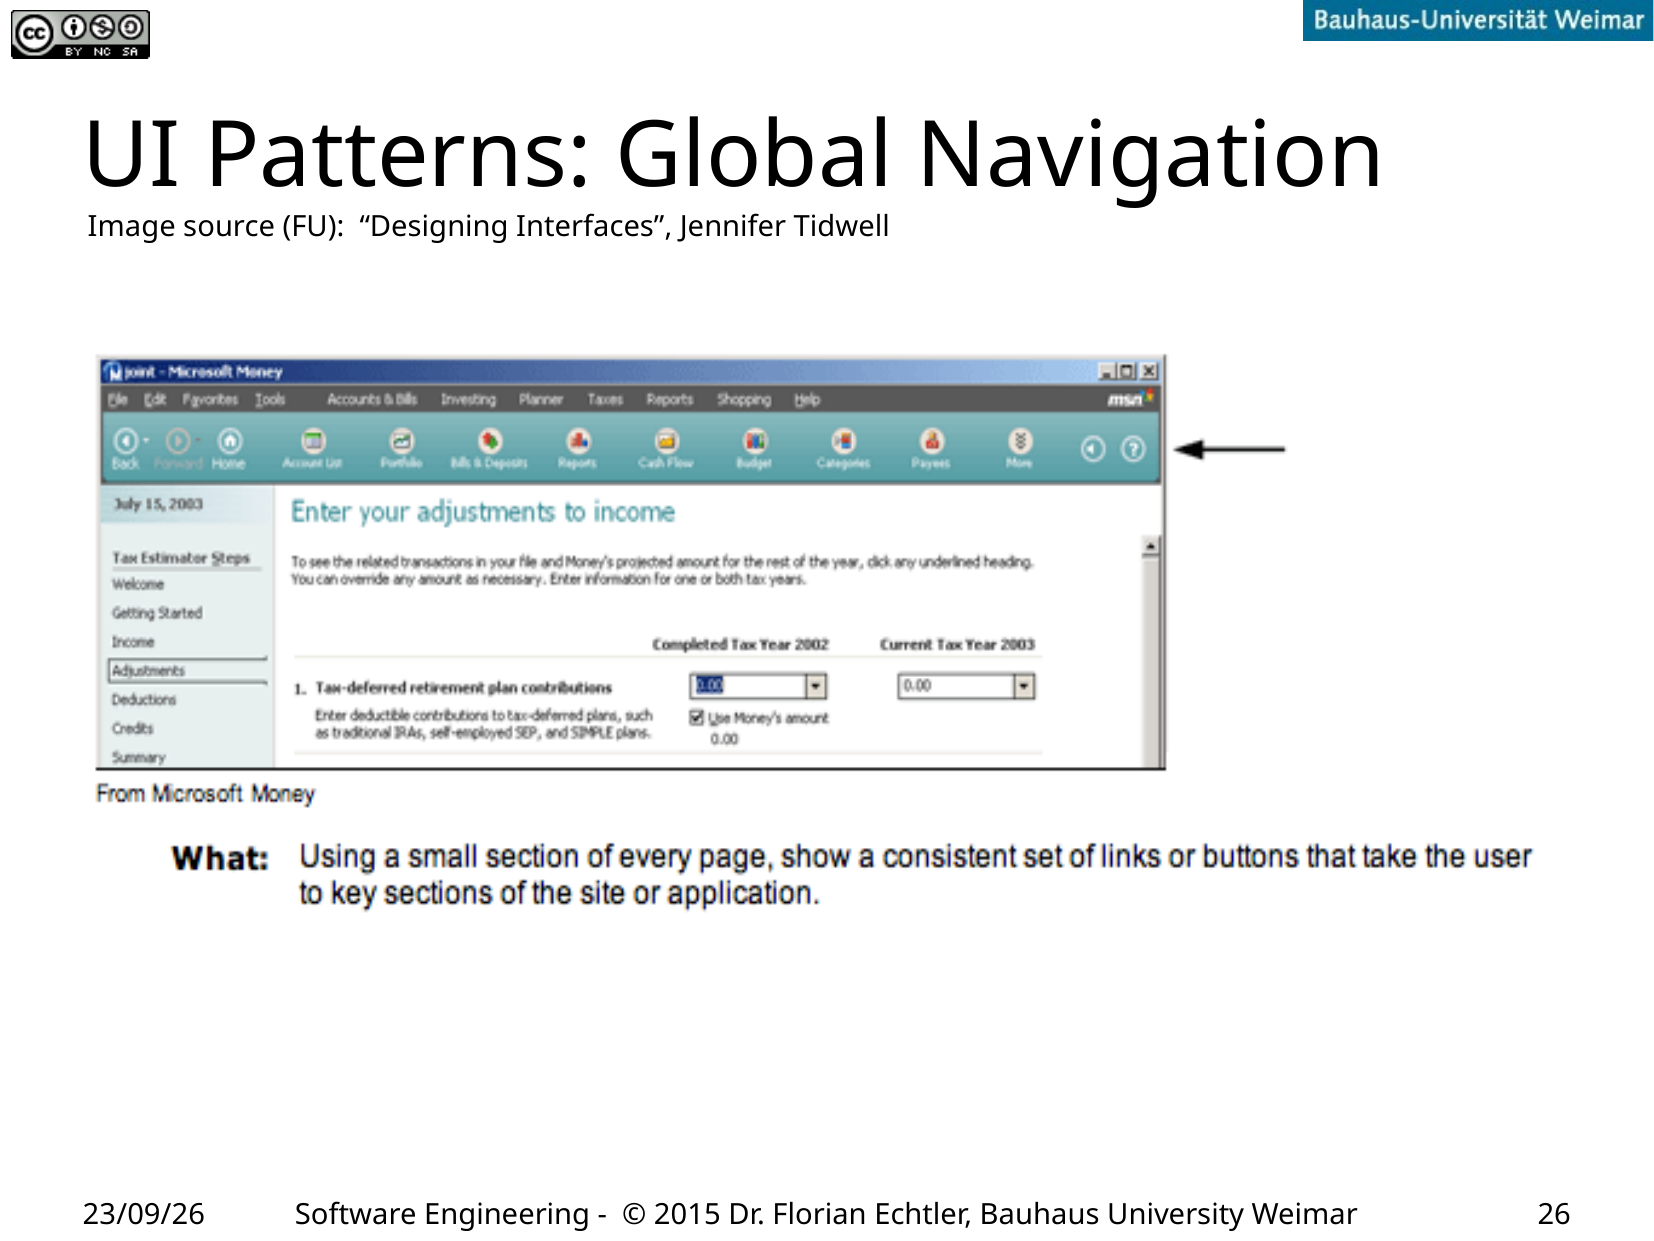

# UI Patterns: Global Navigation
Image source (FU): “Designing Interfaces”, Jennifer Tidwell
Software Engineering - © 2015 Dr. Florian Echtler, Bauhaus University Weimar
26